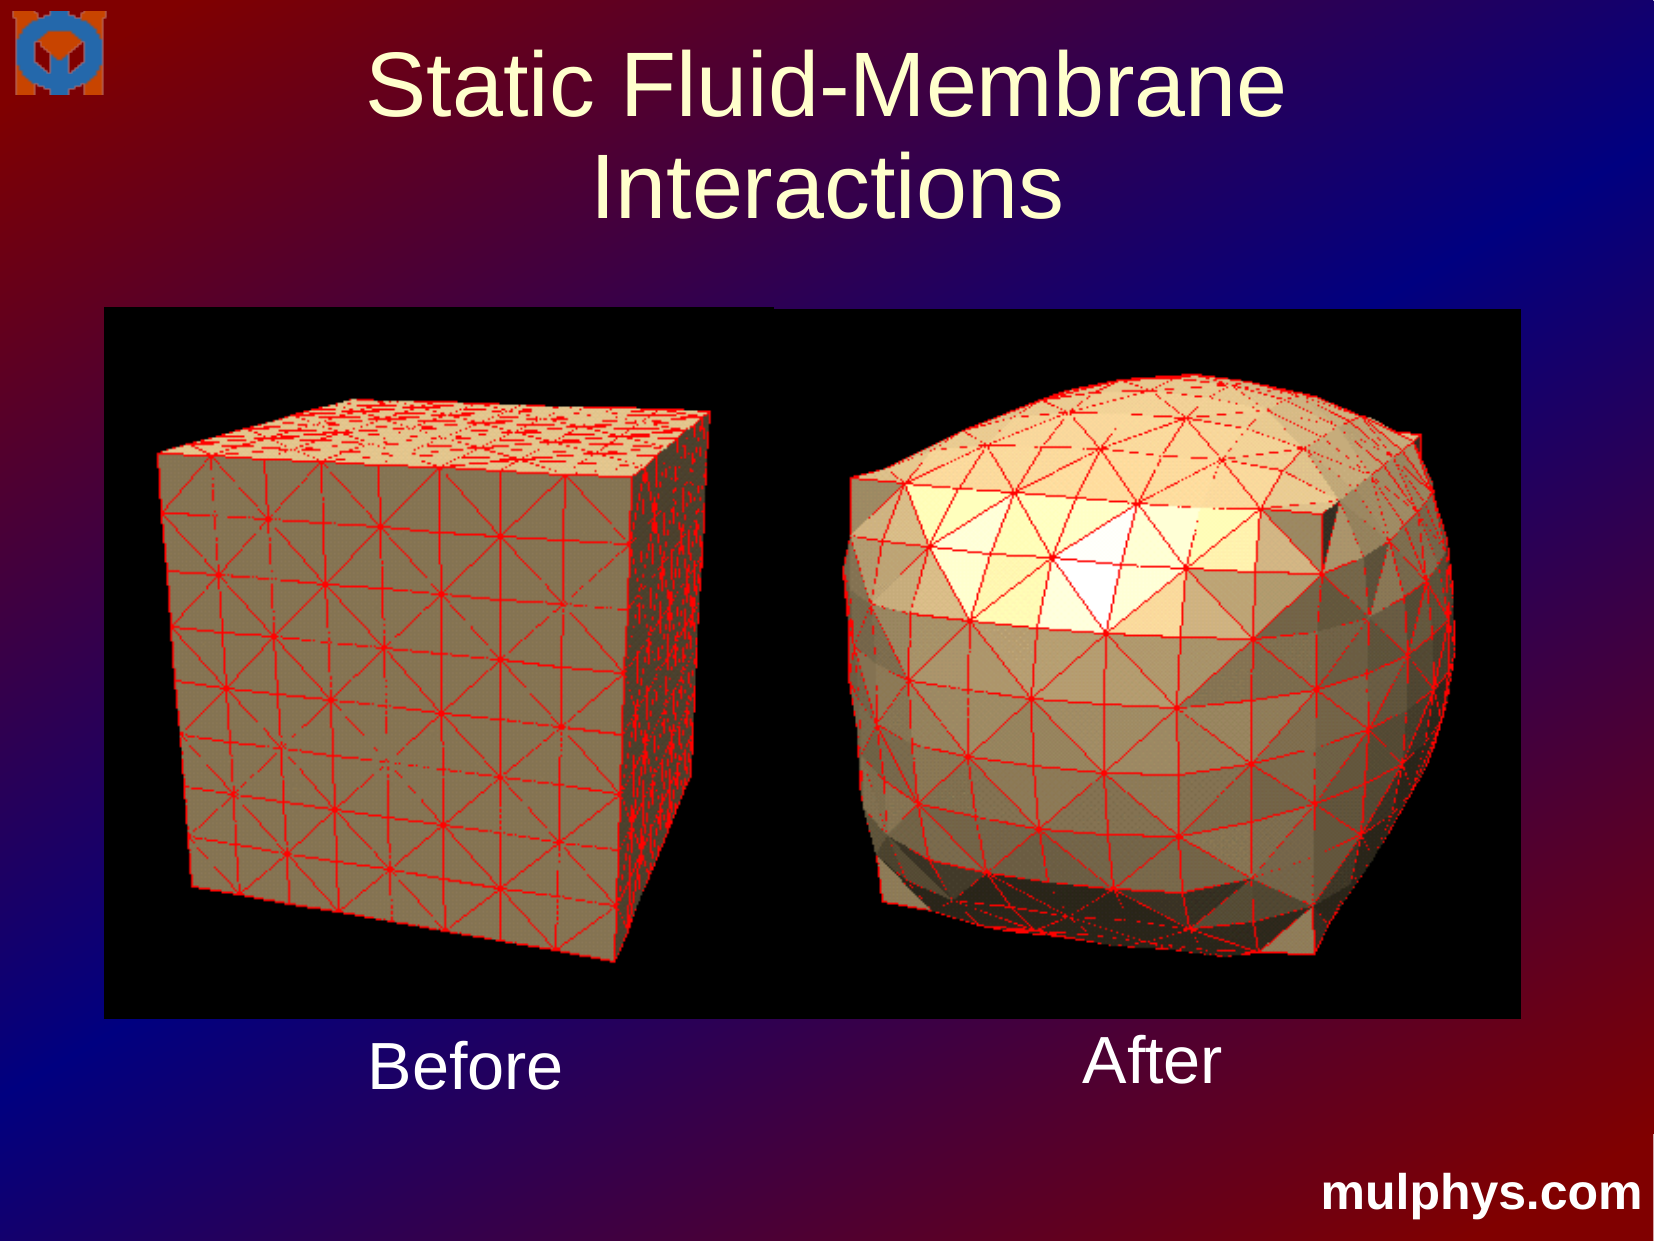

# Static Fluid-Membrane Interactions
After
Before
mulphys.com